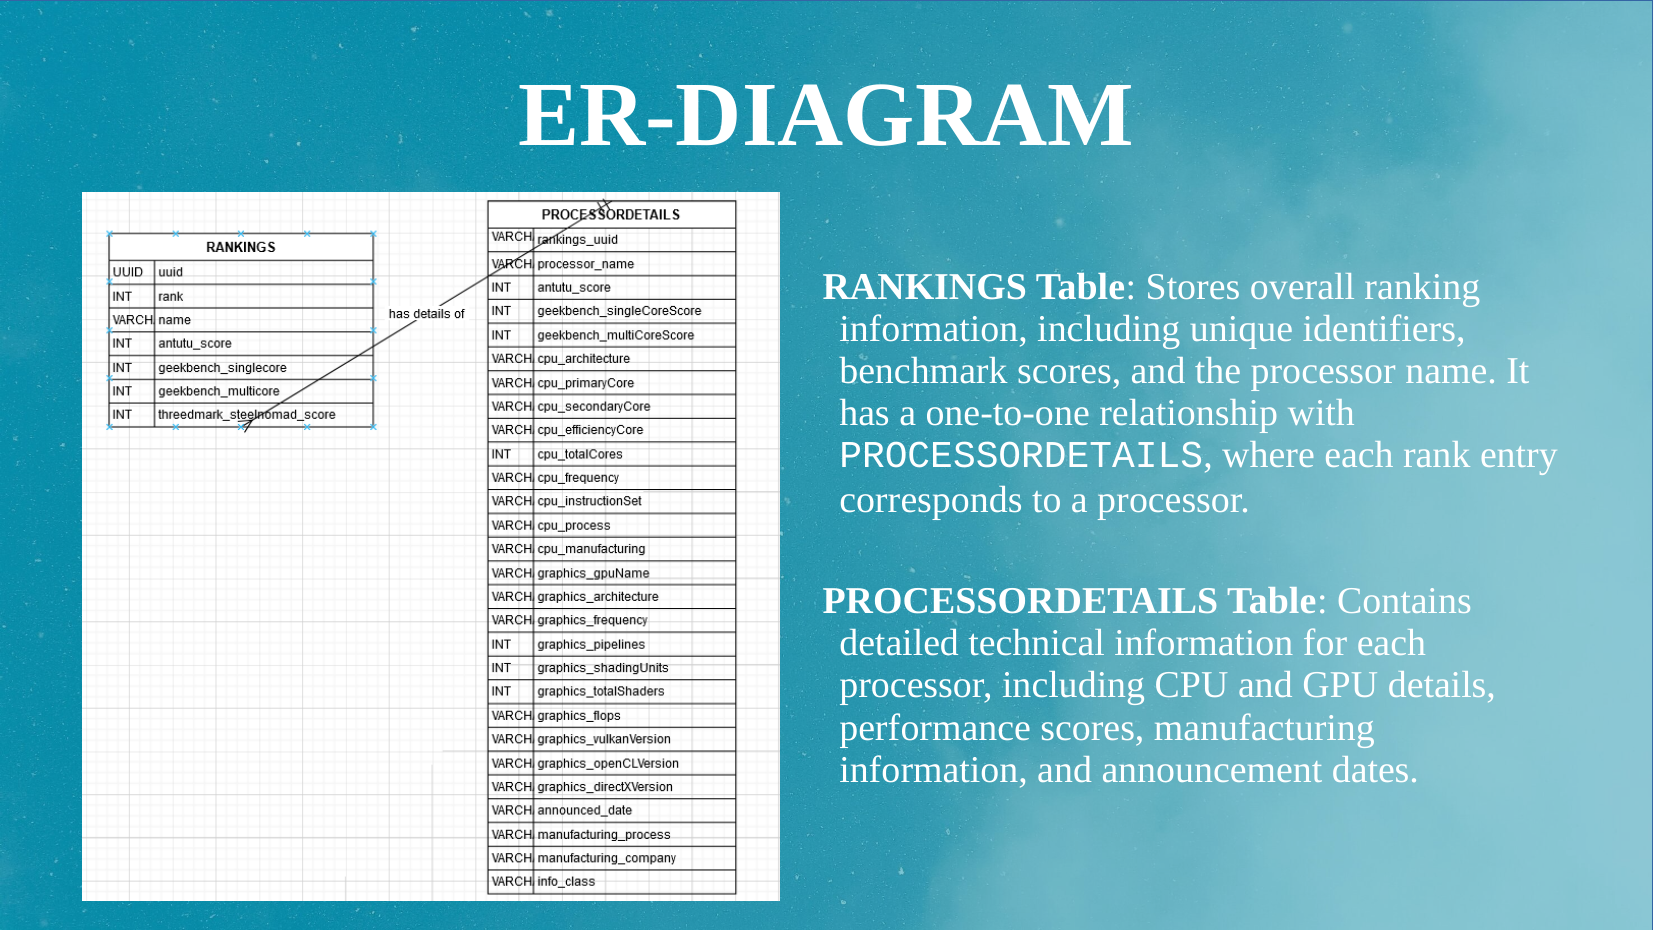

# ER-DIAGRAM
RANKINGS Table: Stores overall ranking information, including unique identifiers, benchmark scores, and the processor name. It has a one-to-one relationship with PROCESSORDETAILS, where each rank entry corresponds to a processor.
PROCESSORDETAILS Table: Contains detailed technical information for each processor, including CPU and GPU details, performance scores, manufacturing information, and announcement dates.